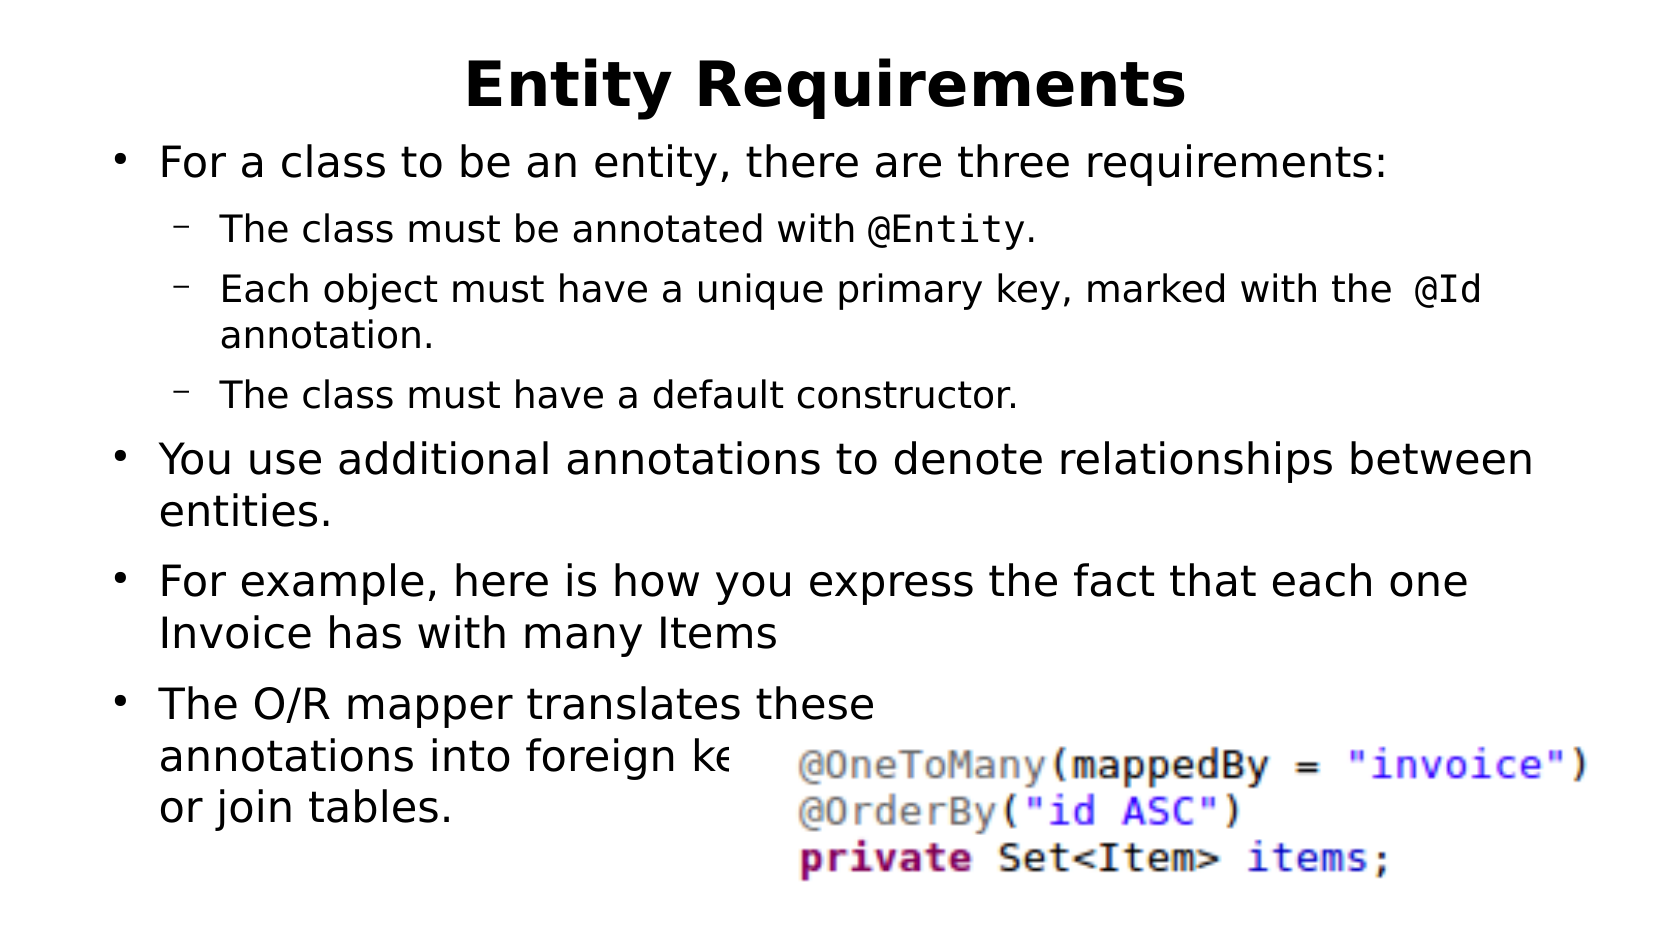

# Entity Requirements
For a class to be an entity, there are three requirements:
The class must be annotated with @Entity.
Each object must have a unique primary key, marked with the @Id annotation.
The class must have a default constructor.
You use additional annotations to denote relationships between entities.
For example, here is how you express the fact that each one Invoice has with many Items
The O/R mapper translates these
annotations into foreign keys
or join tables.